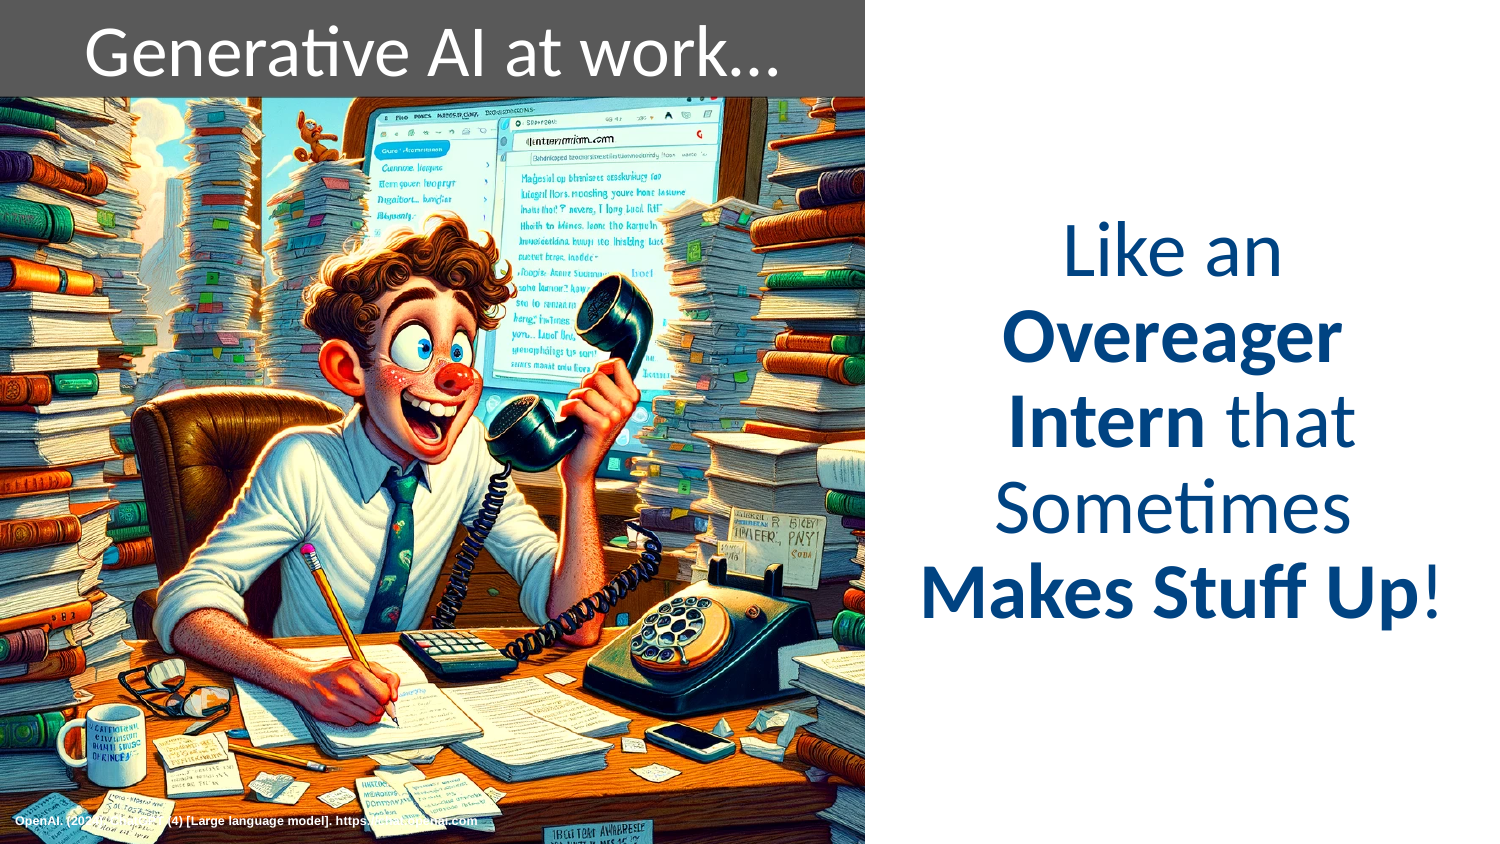

Generative AI at work…
# Like an Overeager Intern that Sometimes Makes Stuff Up!
OpenAI. (2024). ChatGPT (4) [Large language model]. https://chat.openai.com